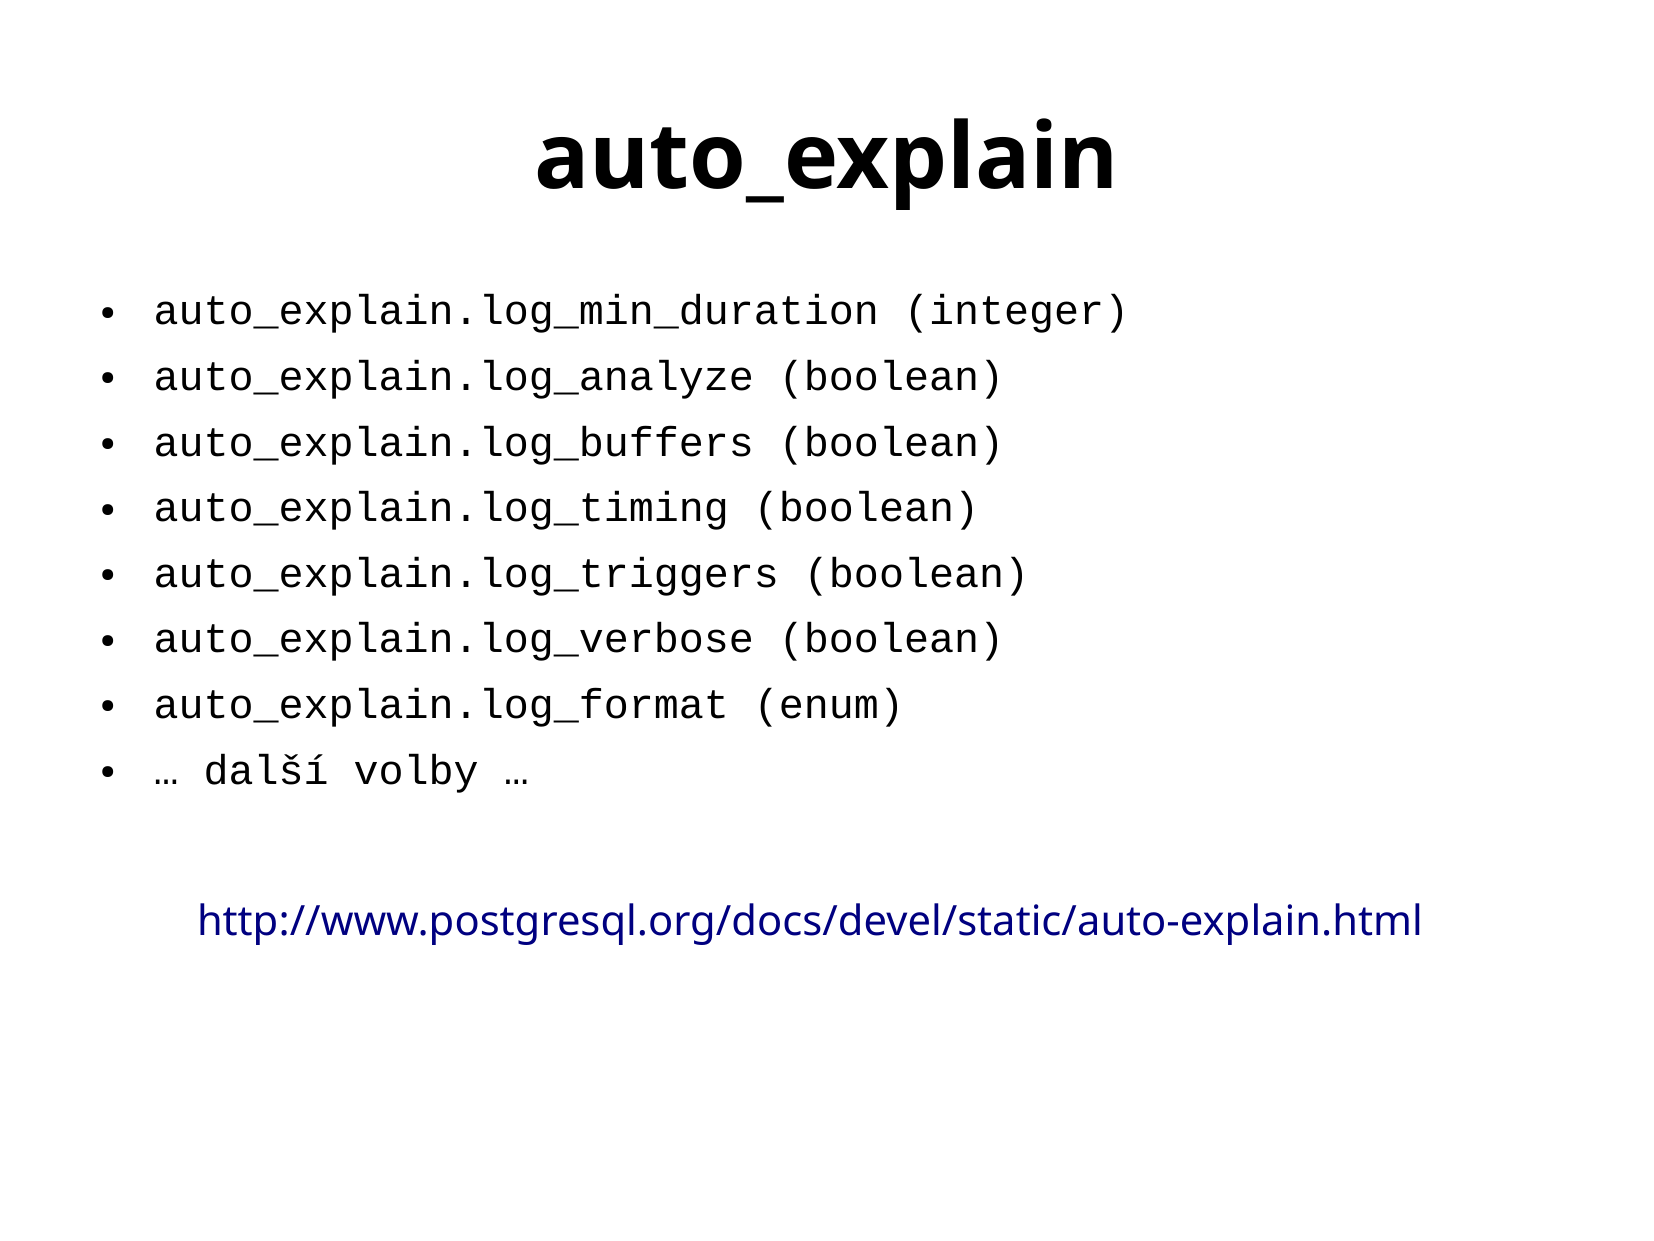

# auto_explain
auto_explain.log_min_duration (integer)
auto_explain.log_analyze (boolean)
auto_explain.log_buffers (boolean)
auto_explain.log_timing (boolean)
auto_explain.log_triggers (boolean)
auto_explain.log_verbose (boolean)
auto_explain.log_format (enum)
… další volby …
http://www.postgresql.org/docs/devel/static/auto-explain.html